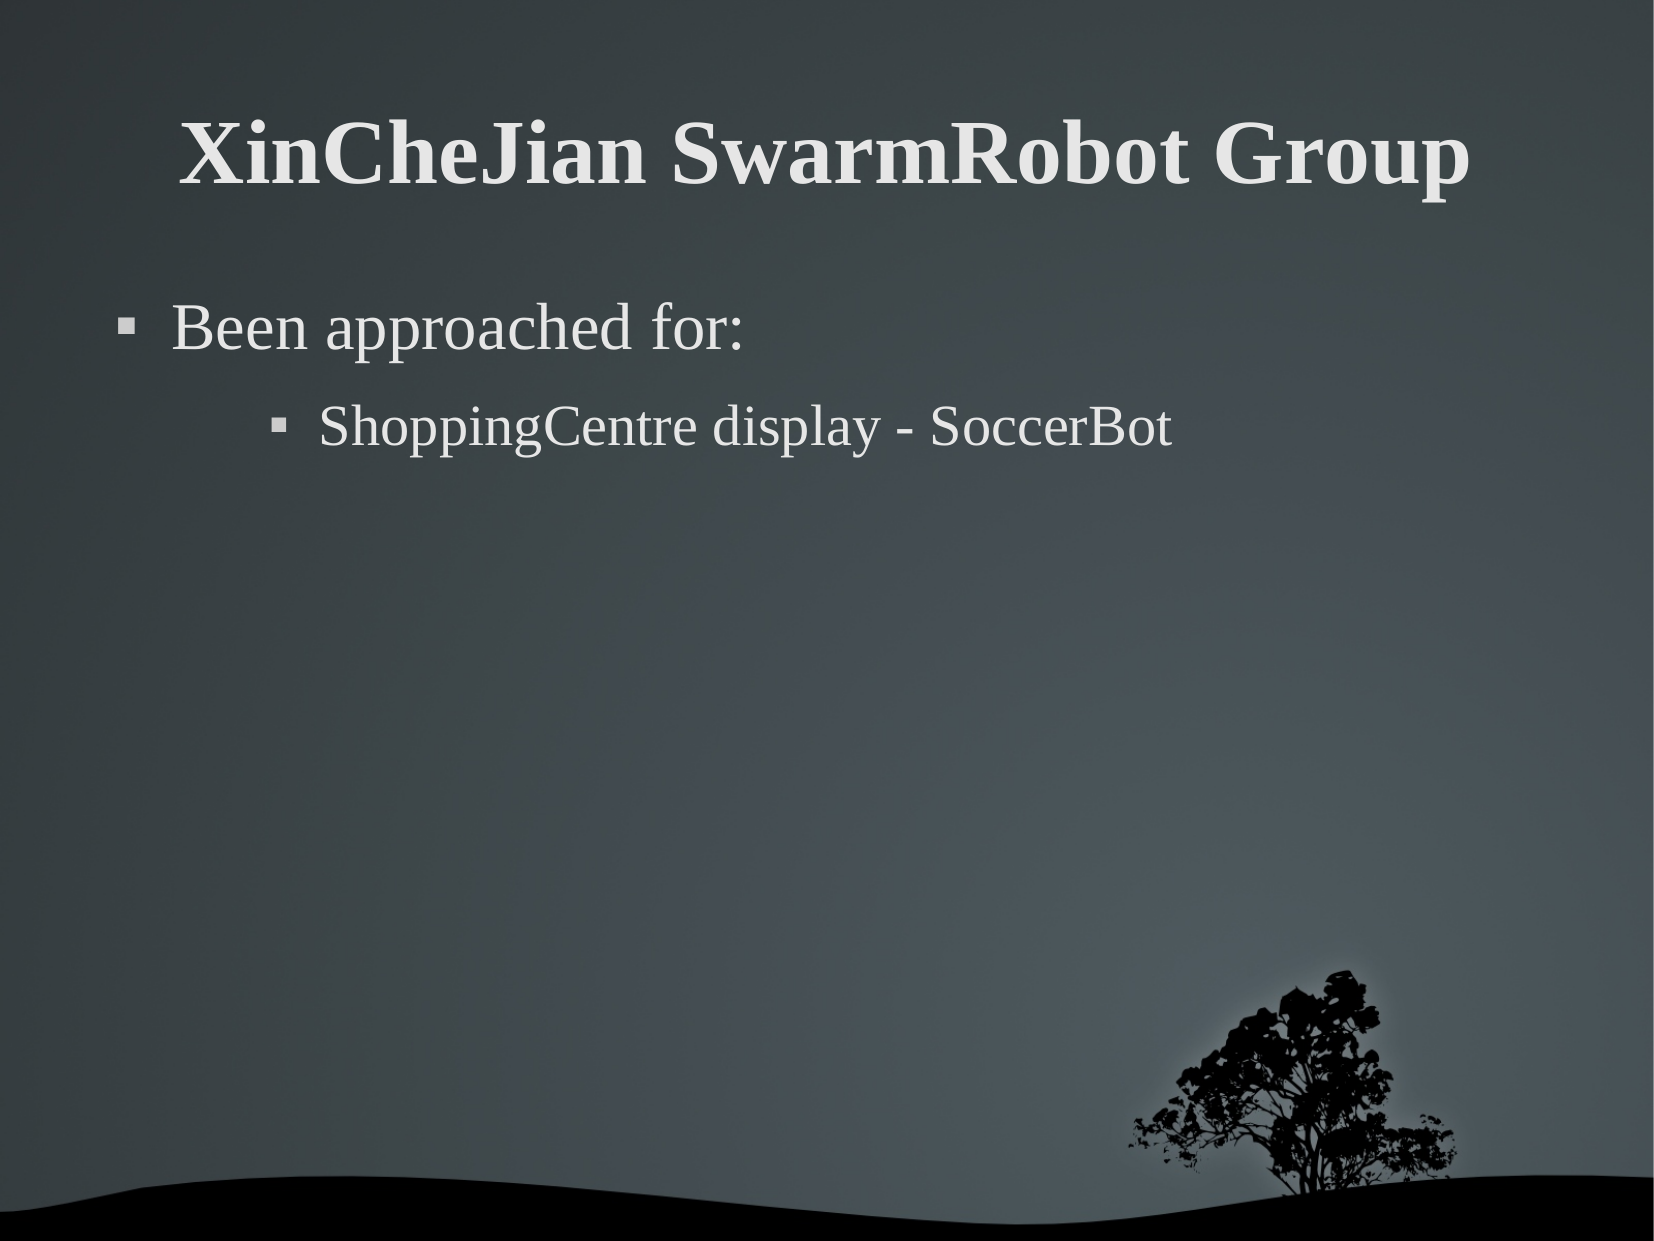

# XinCheJian SwarmRobot Group
Been approached for:
ShoppingCentre display - SoccerBot